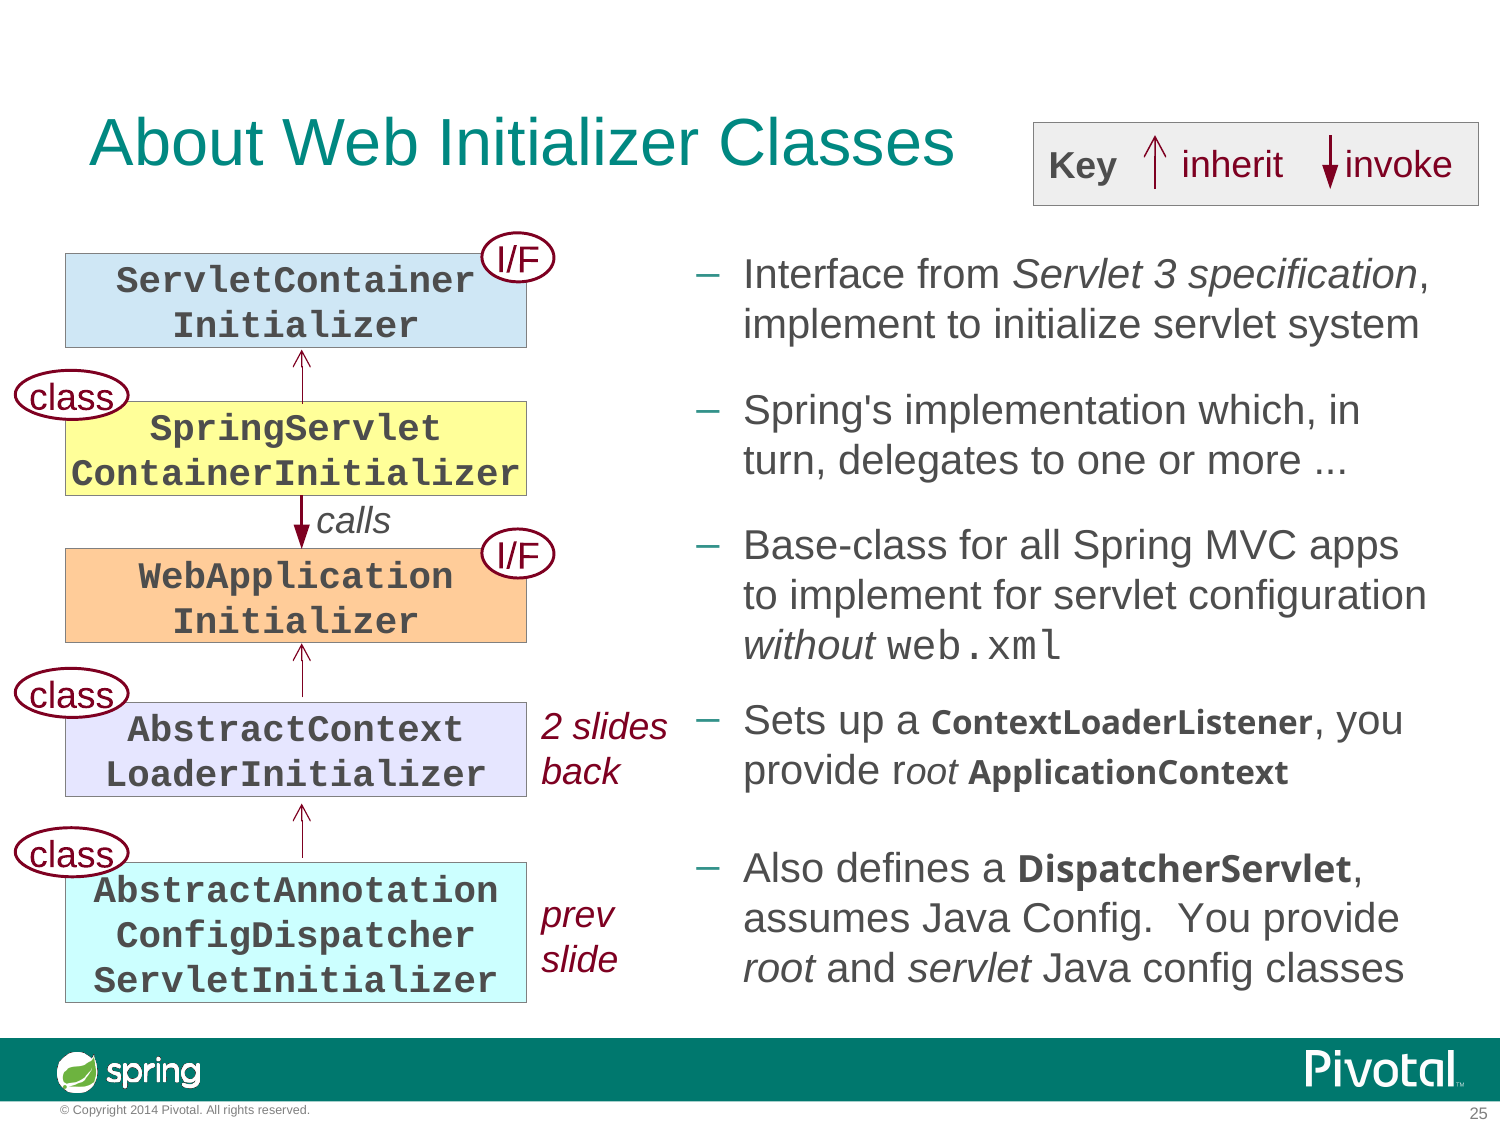

# About Web Initializer Classes
Key
inherit
invoke
I/F
Interface from Servlet 3 specification, implement to initialize servlet system
Spring's implementation which, in turn, delegates to one or more ...
Base-class for all Spring MVC apps to implement for servlet configuration without web.xml
Sets up a ContextLoaderListener, you provide root ApplicationContext
Also defines a DispatcherServlet, assumes Java Config. You provide root and servlet Java config classes
ServletContainer
Initializer
class
SpringServlet
ContainerInitializer
calls
I/F
WebApplication
Initializer
class
2 slides
back
AbstractContext
LoaderInitializer
class
AbstractAnnotation
ConfigDispatcher
ServletInitializer
prev
slide